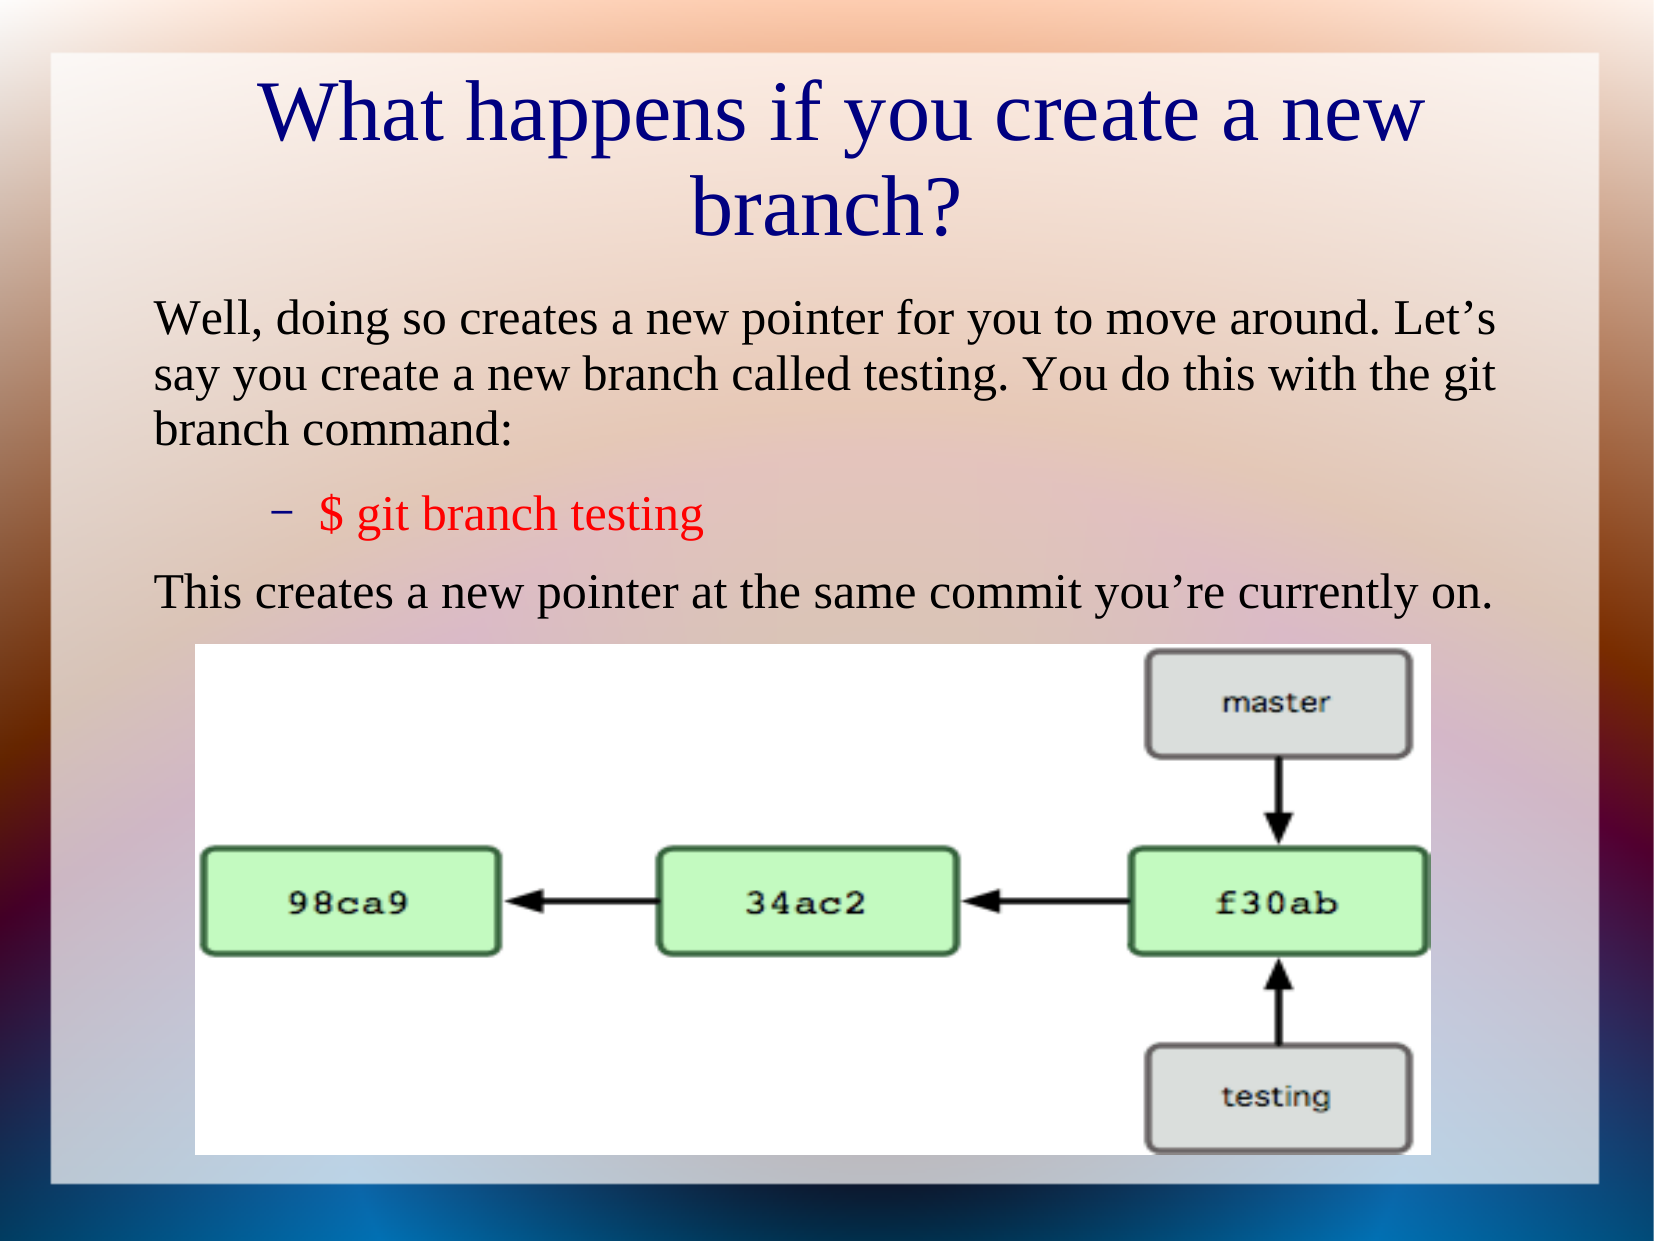

# What happens if you create a new branch?
Well, doing so creates a new pointer for you to move around. Let’s say you create a new branch called testing. You do this with the git branch command:
$ git branch testing
This creates a new pointer at the same commit you’re currently on.